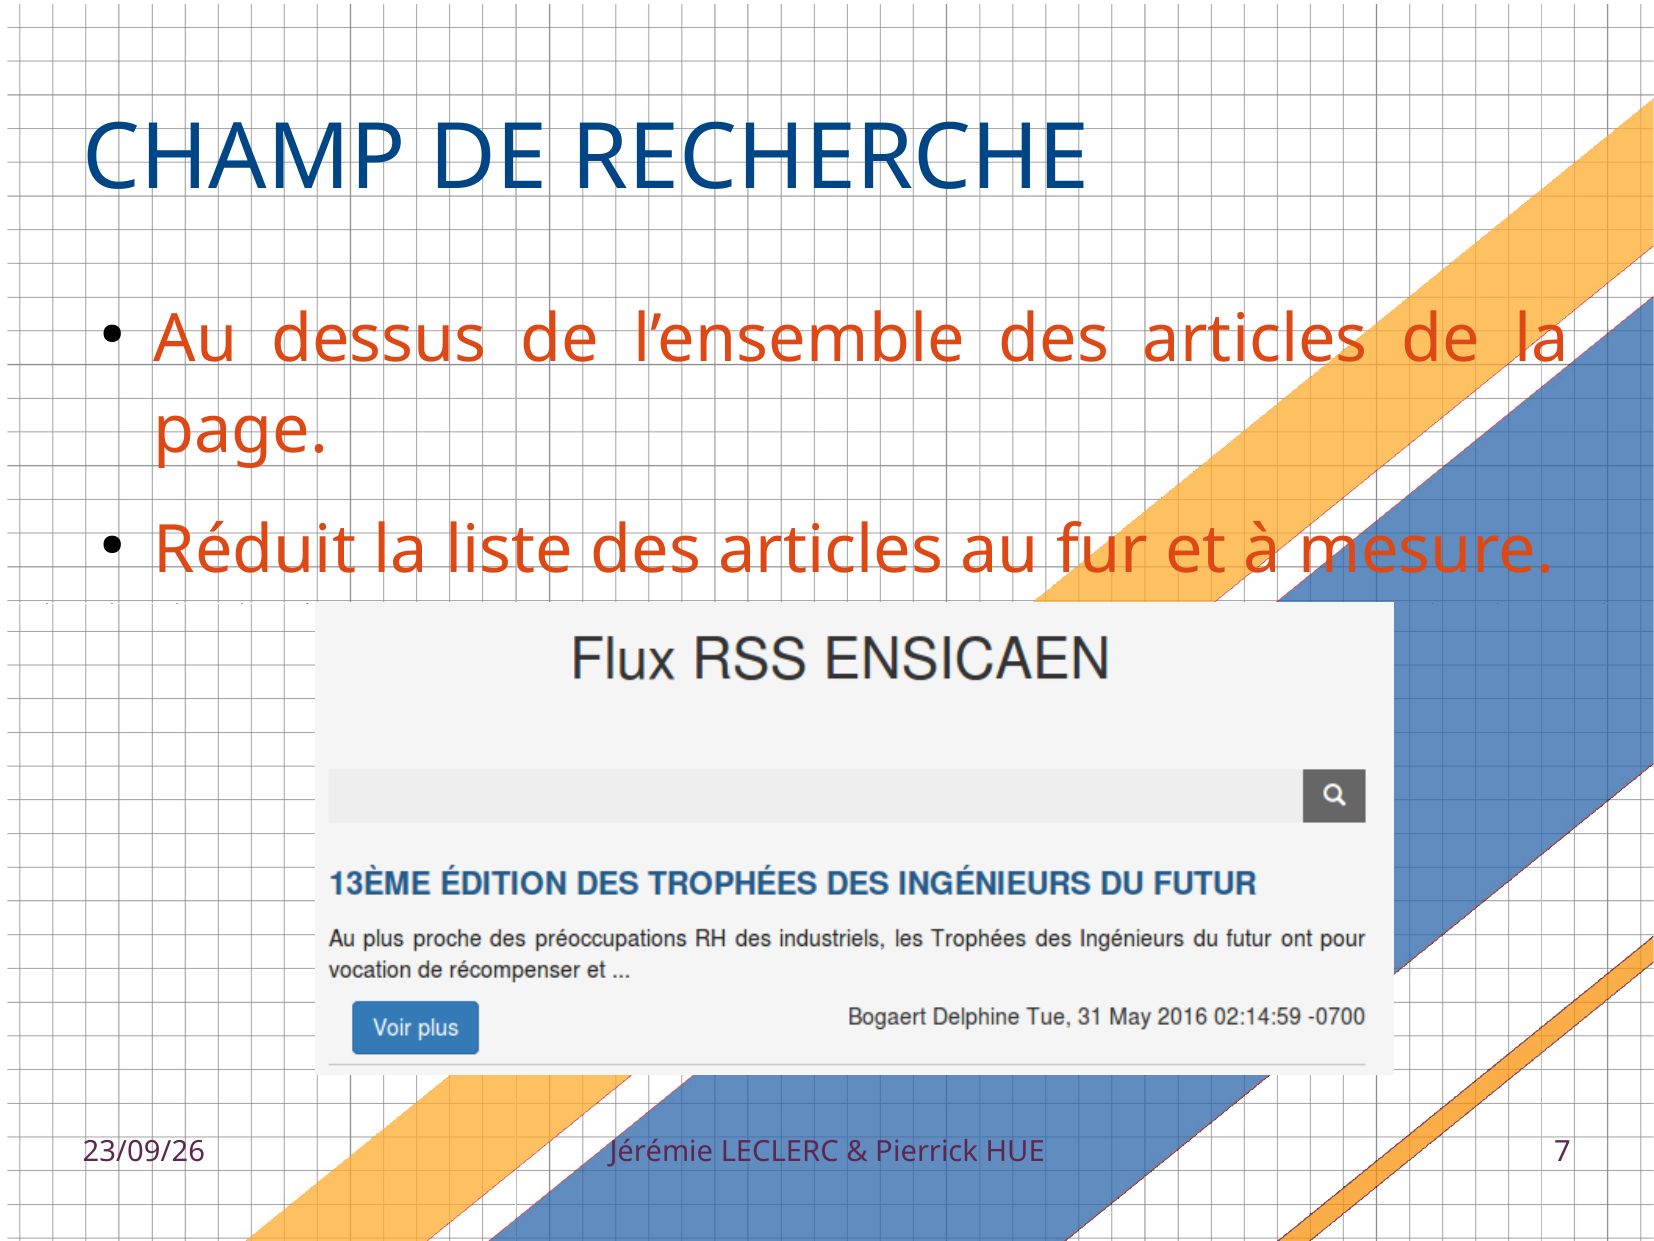

# Champ de recherche
Au dessus de l’ensemble des articles de la page.
Réduit la liste des articles au fur et à mesure.
Jérémie LECLERC & Pierrick HUE
7